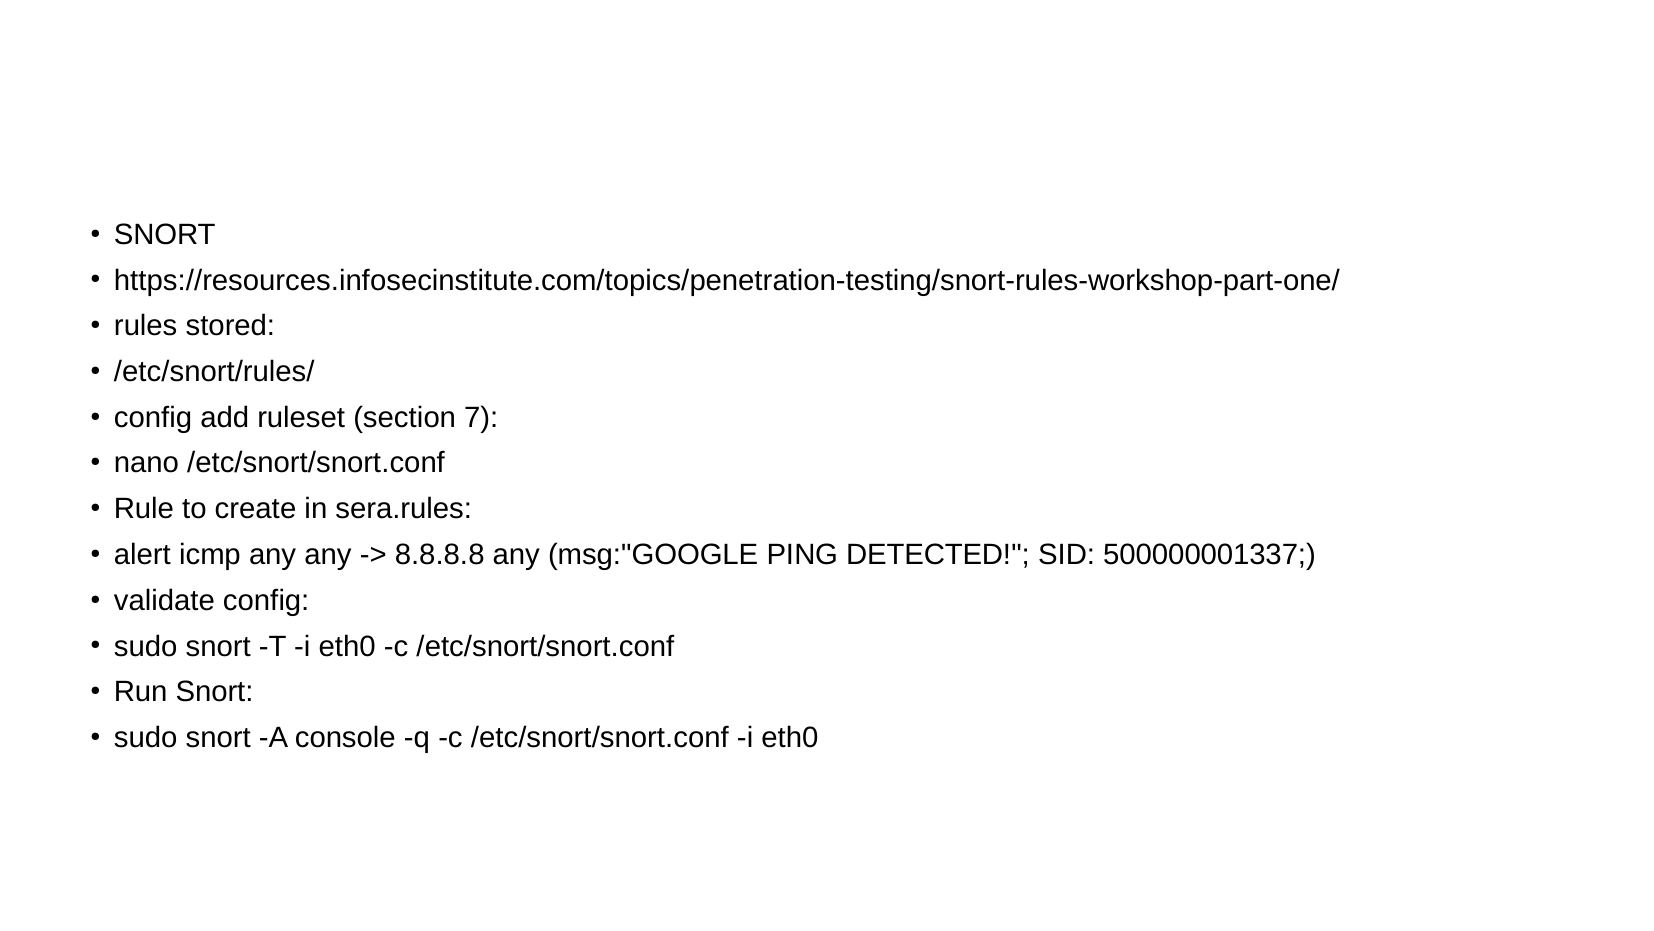

#
SNORT
https://resources.infosecinstitute.com/topics/penetration-testing/snort-rules-workshop-part-one/
rules stored:
/etc/snort/rules/
config add ruleset (section 7):
nano /etc/snort/snort.conf
Rule to create in sera.rules:
alert icmp any any -> 8.8.8.8 any (msg:"GOOGLE PING DETECTED!"; SID: 500000001337;)
validate config:
sudo snort -T -i eth0 -c /etc/snort/snort.conf
Run Snort:
sudo snort -A console -q -c /etc/snort/snort.conf -i eth0